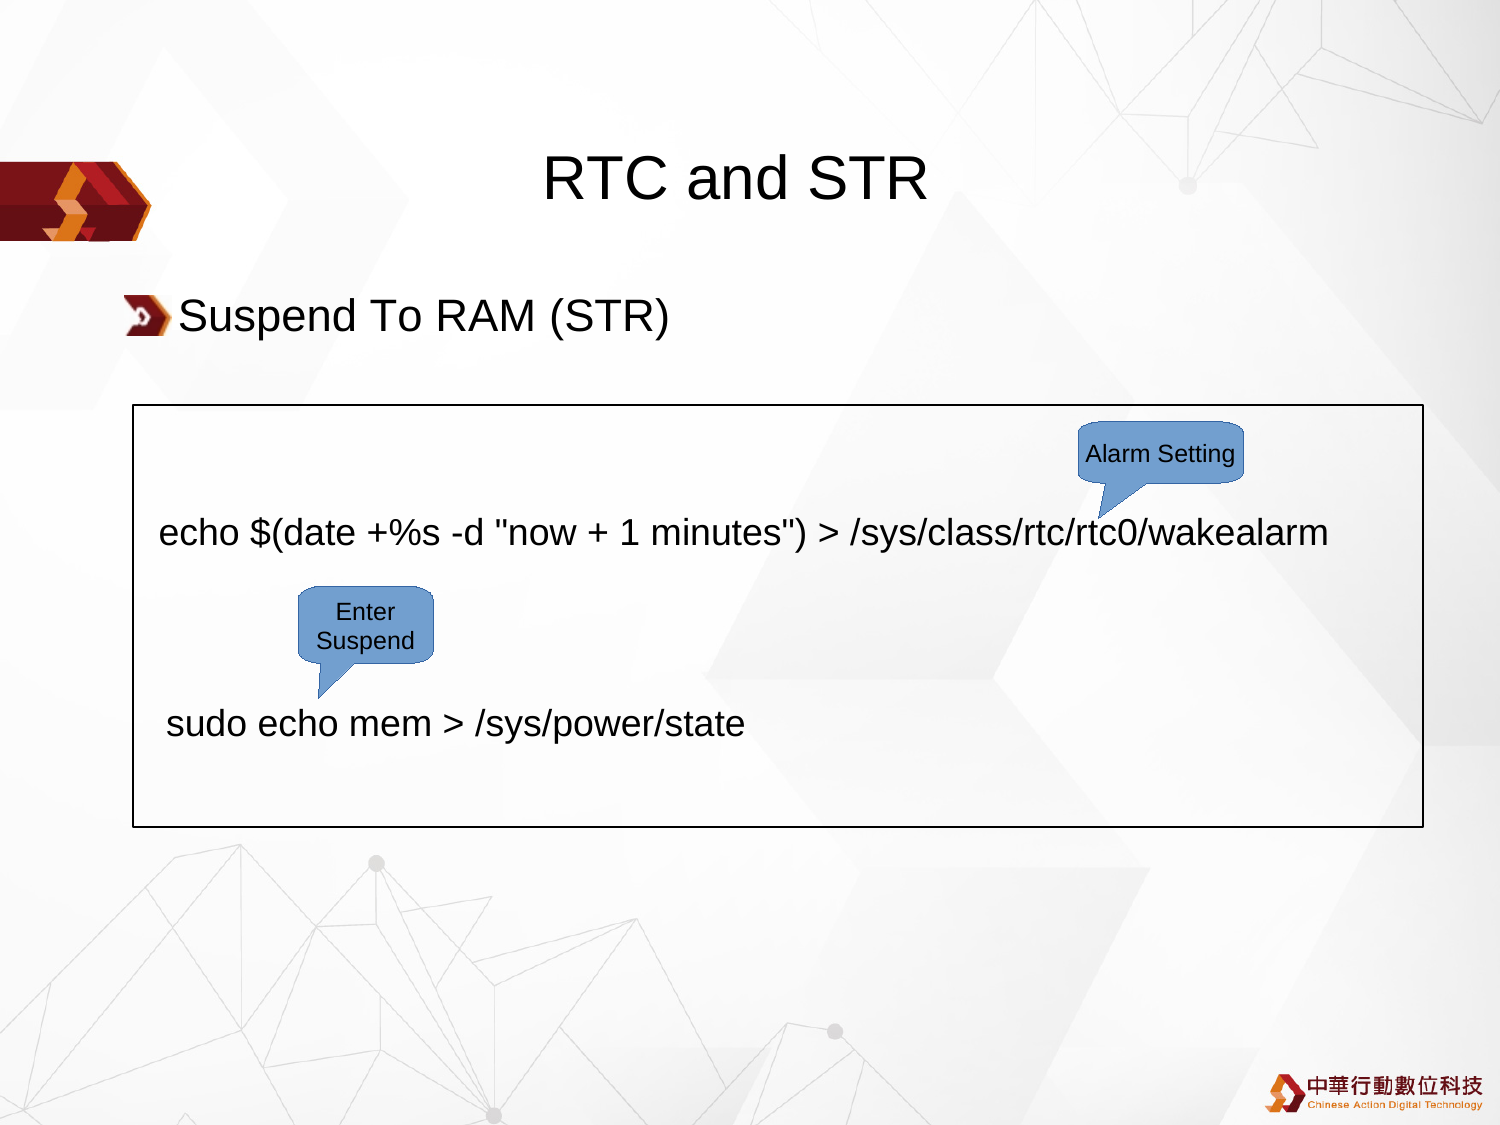

# RTC and STR
Suspend To RAM (STR)
Alarm Setting
echo $(date +%s -d "now + 1 minutes") > /sys/class/rtc/rtc0/wakealarm
Enter
Suspend
sudo echo mem > /sys/power/state